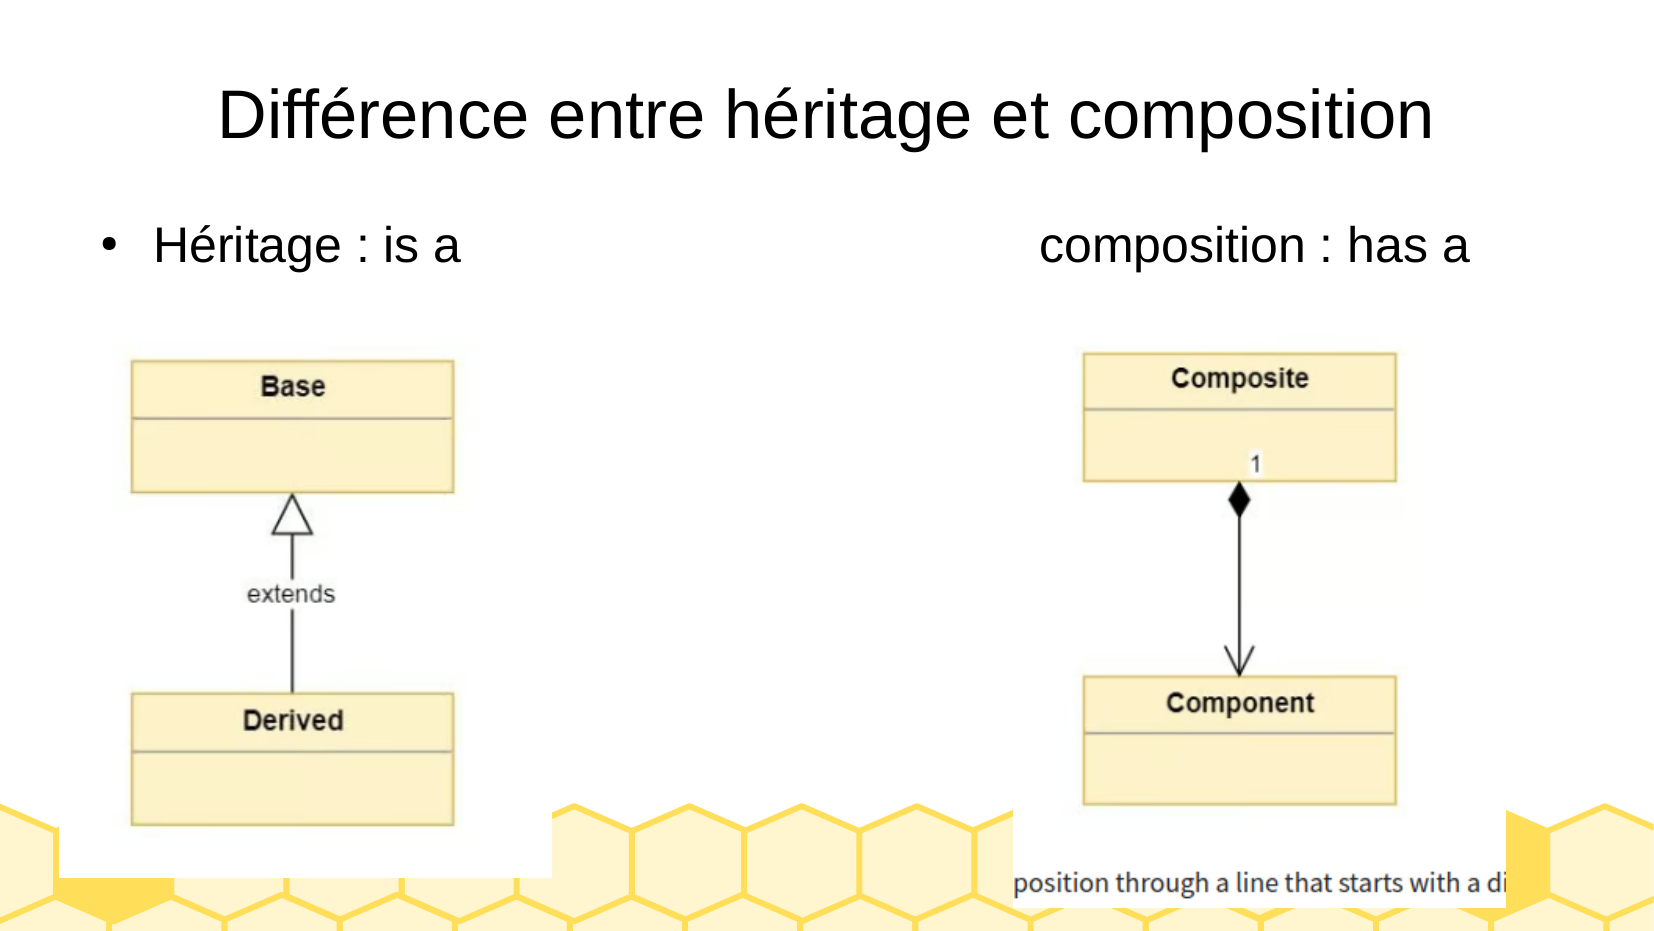

# Différence entre héritage et composition
Héritage : is a								composition : has a